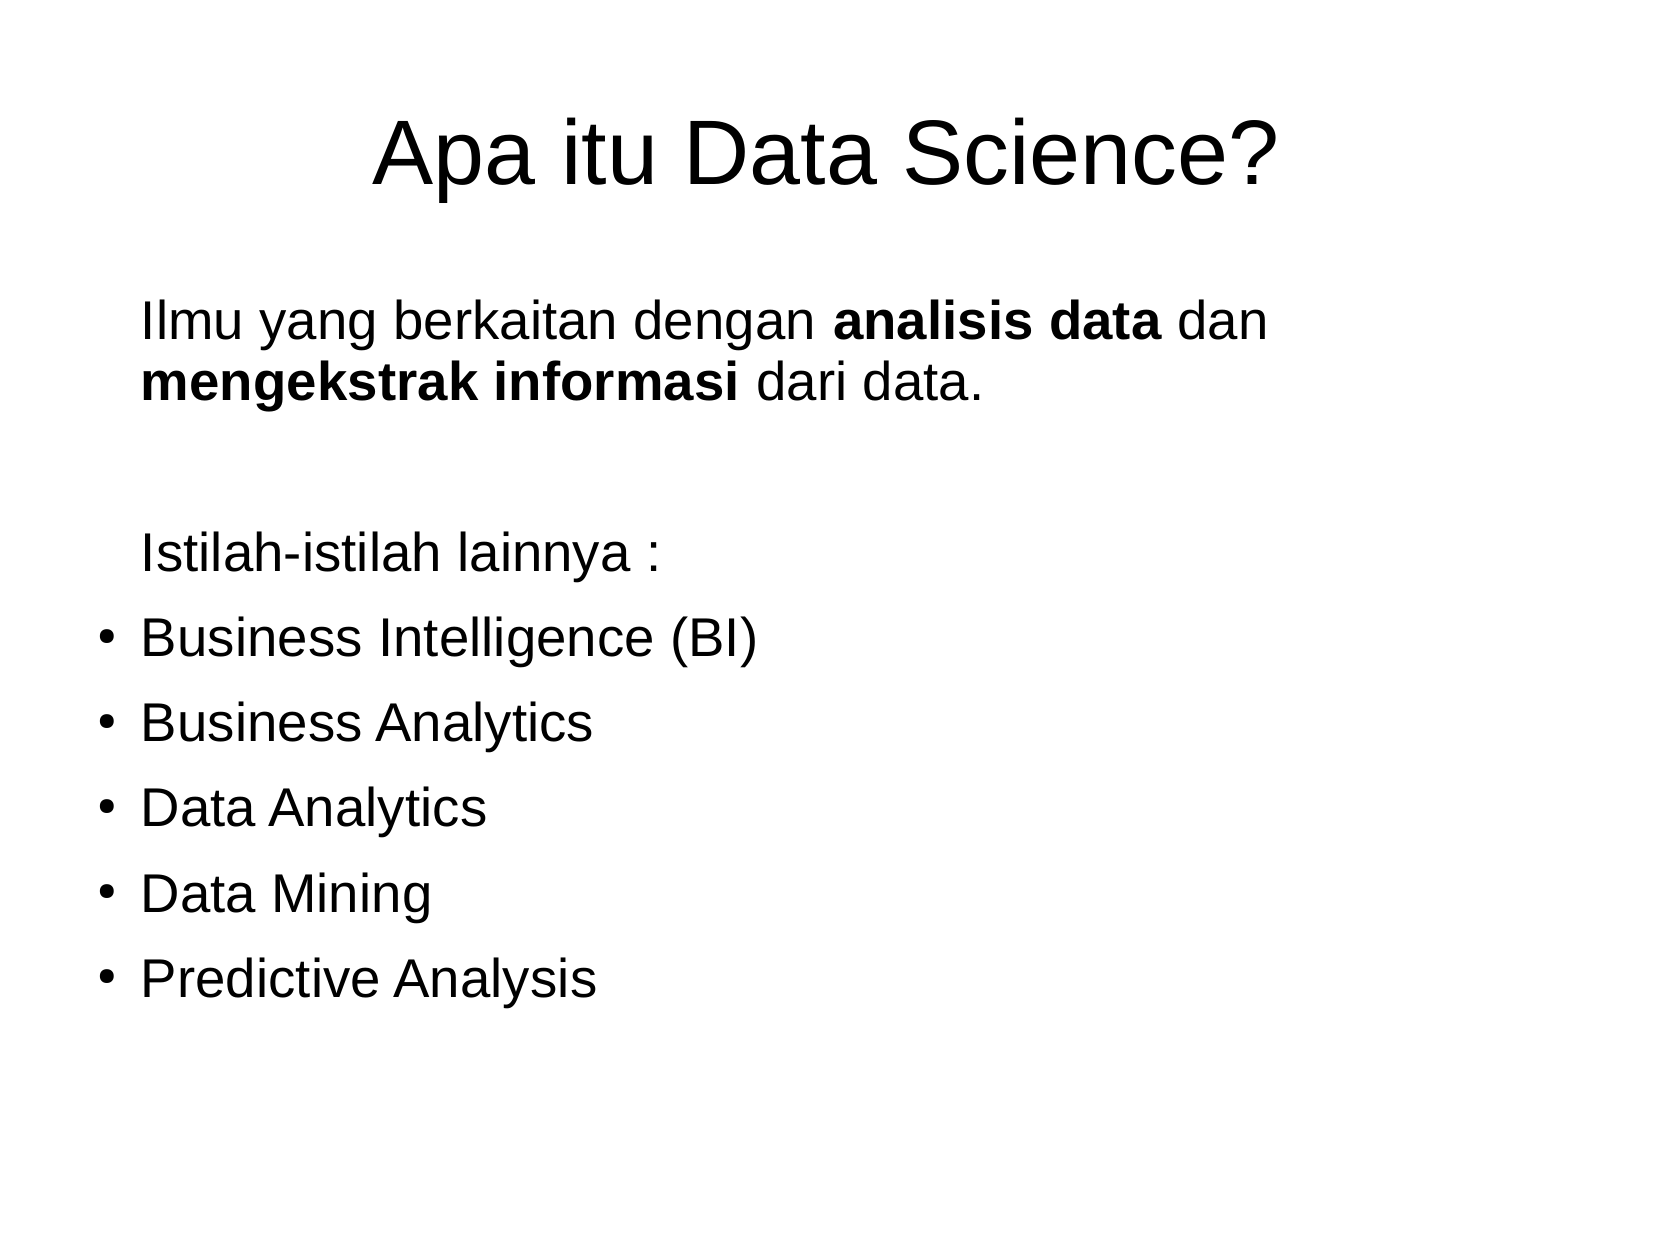

# Apa itu Data Science?
Ilmu yang berkaitan dengan analisis data dan mengekstrak informasi dari data.
Istilah-istilah lainnya :
Business Intelligence (BI)
Business Analytics
Data Analytics
Data Mining
Predictive Analysis